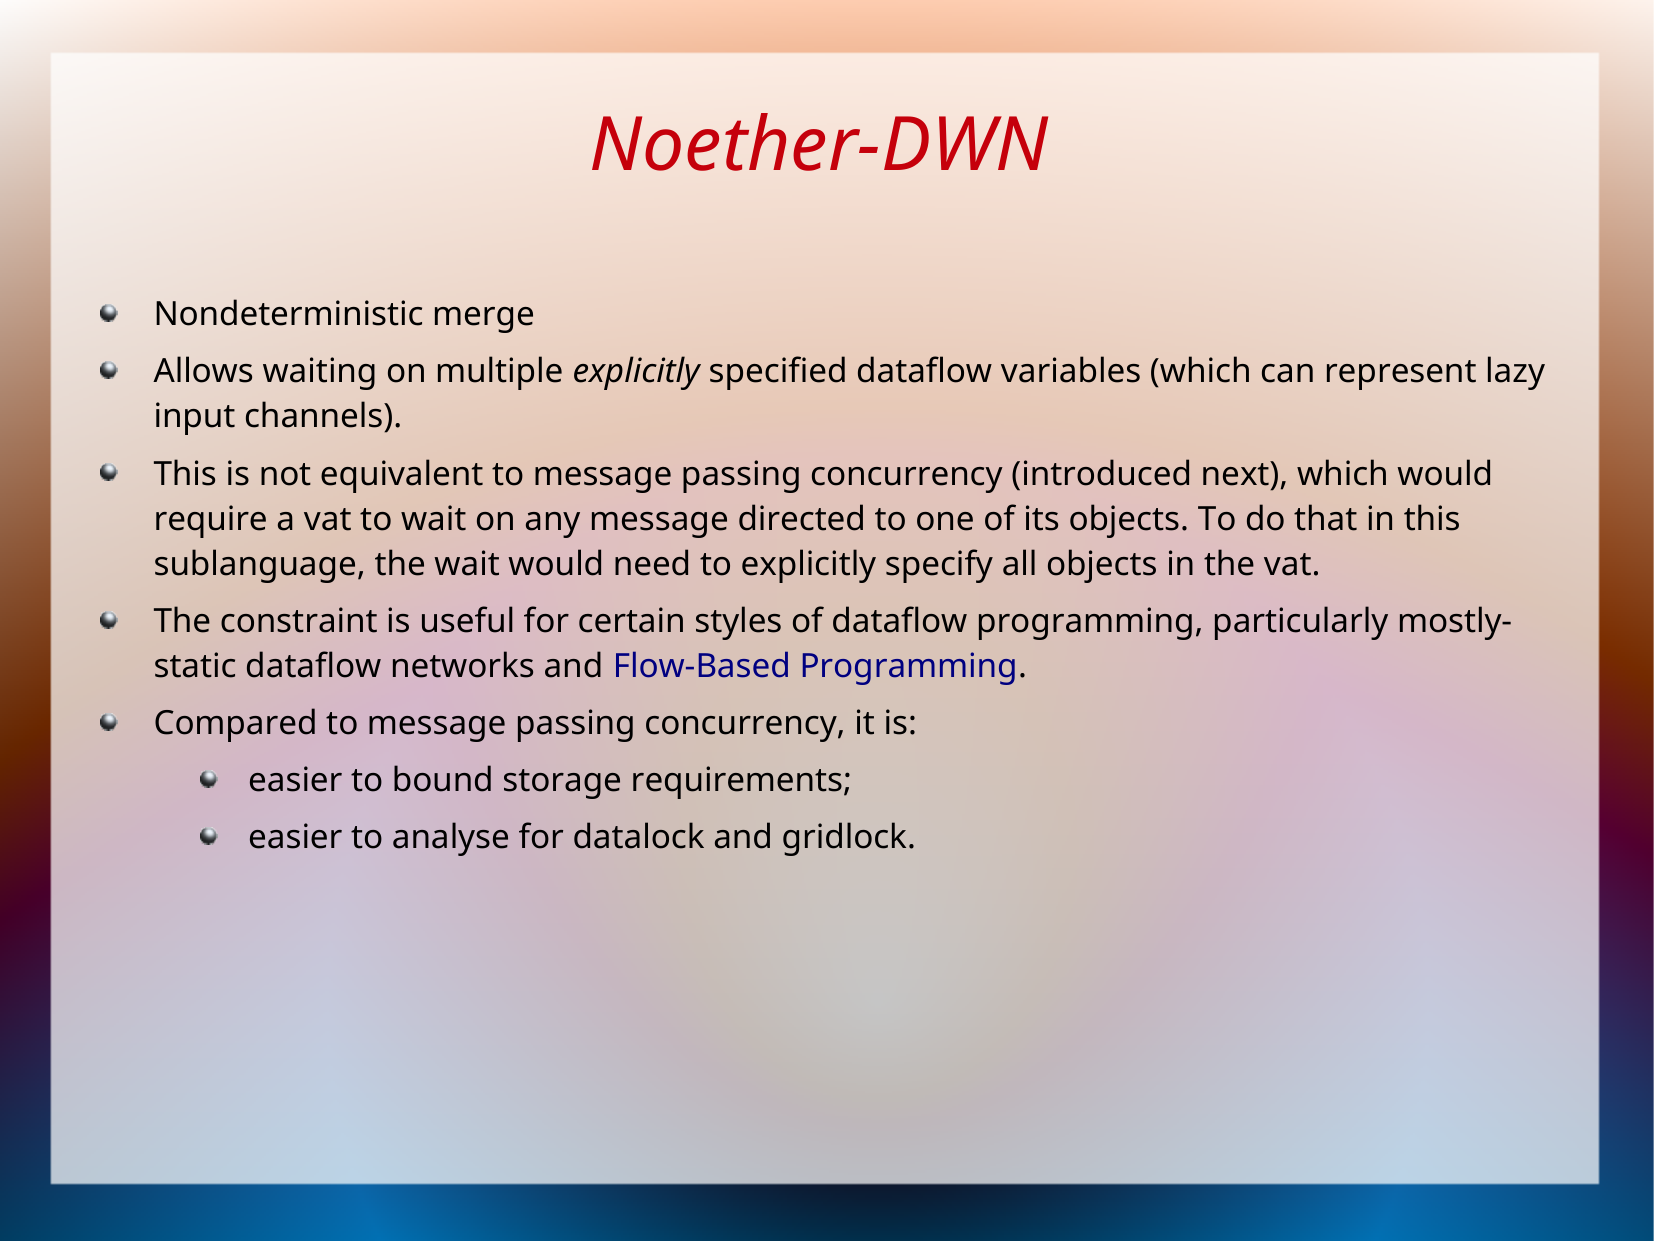

# Noether-DWN
Nondeterministic merge
Allows waiting on multiple explicitly specified dataflow variables (which can represent lazy input channels).
This is not equivalent to message passing concurrency (introduced next), which would require a vat to wait on any message directed to one of its objects. To do that in this sublanguage, the wait would need to explicitly specify all objects in the vat.
The constraint is useful for certain styles of dataflow programming, particularly mostly-static dataflow networks and Flow-Based Programming.
Compared to message passing concurrency, it is:
easier to bound storage requirements;
easier to analyse for datalock and gridlock.